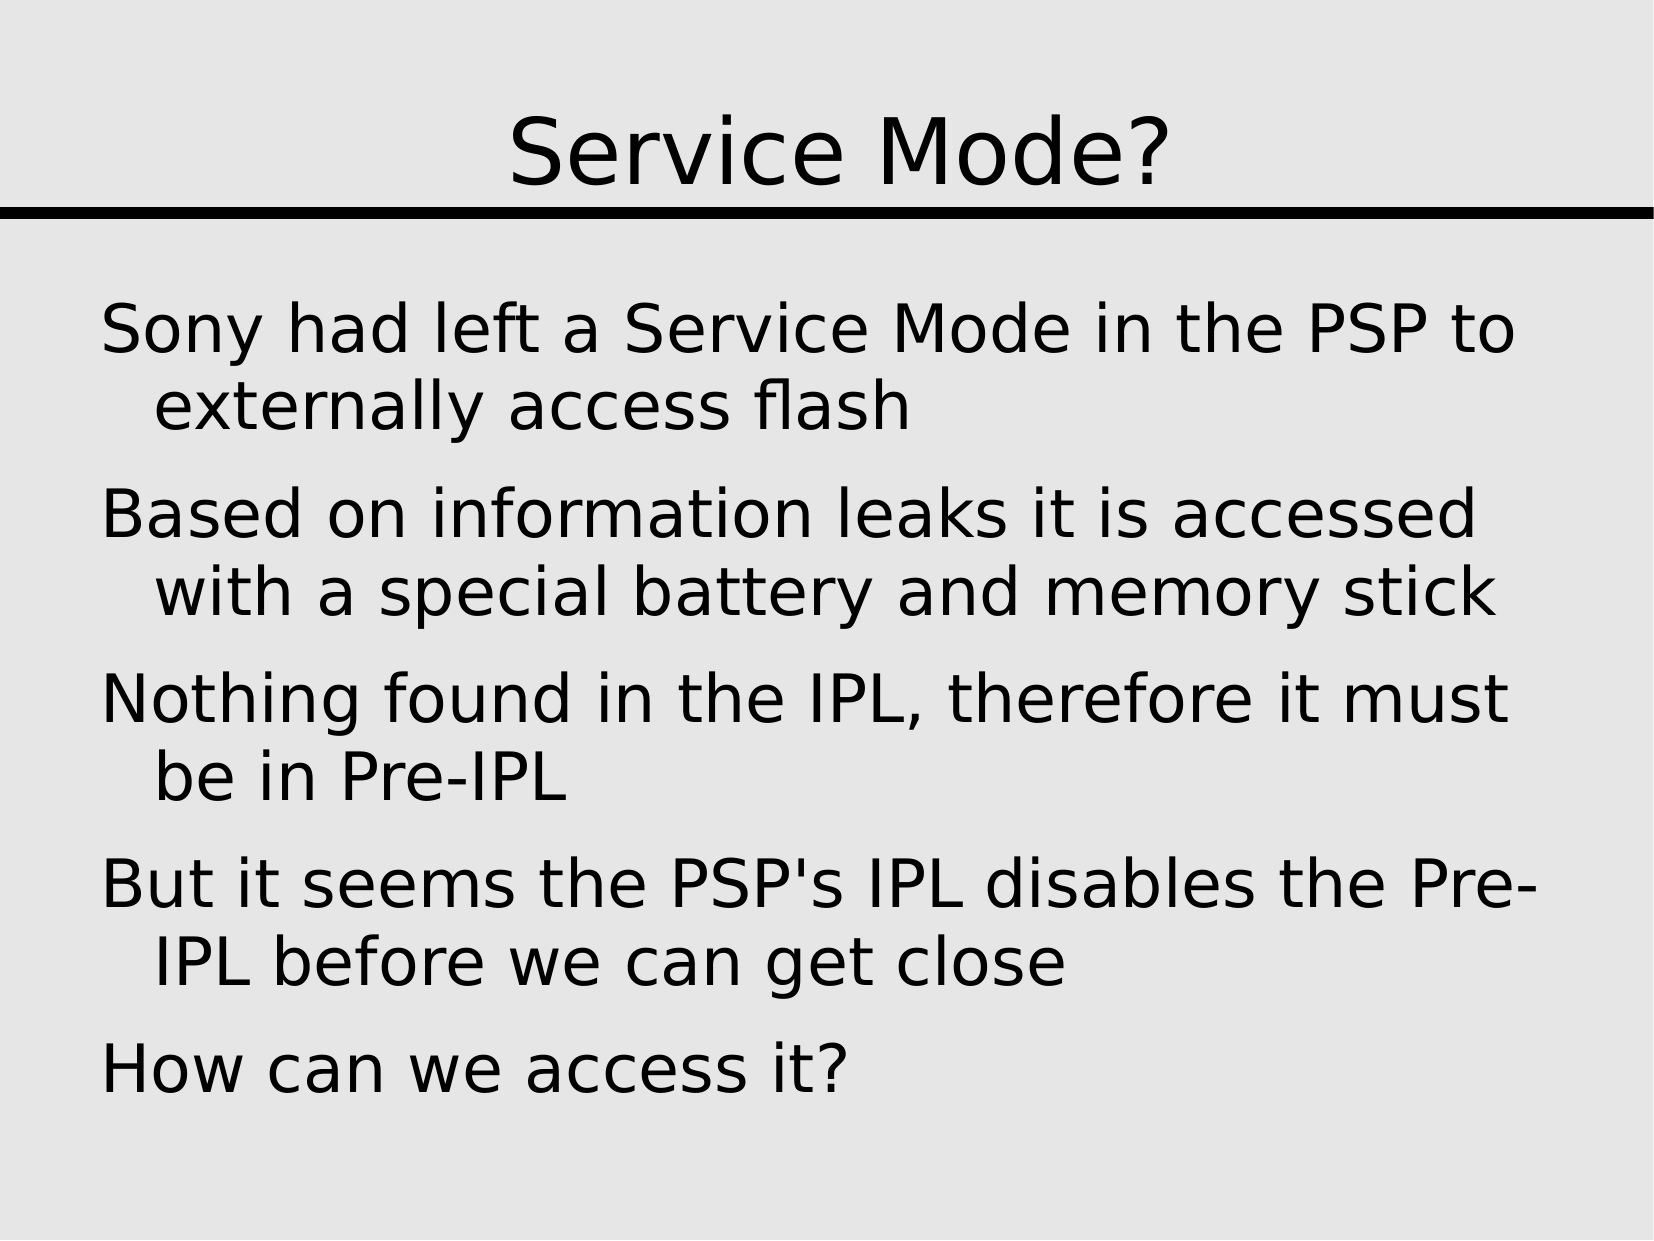

# Service Mode?
Sony had left a Service Mode in the PSP to externally access flash
Based on information leaks it is accessed with a special battery and memory stick
Nothing found in the IPL, therefore it must be in Pre-IPL
But it seems the PSP's IPL disables the Pre-IPL before we can get close
How can we access it?